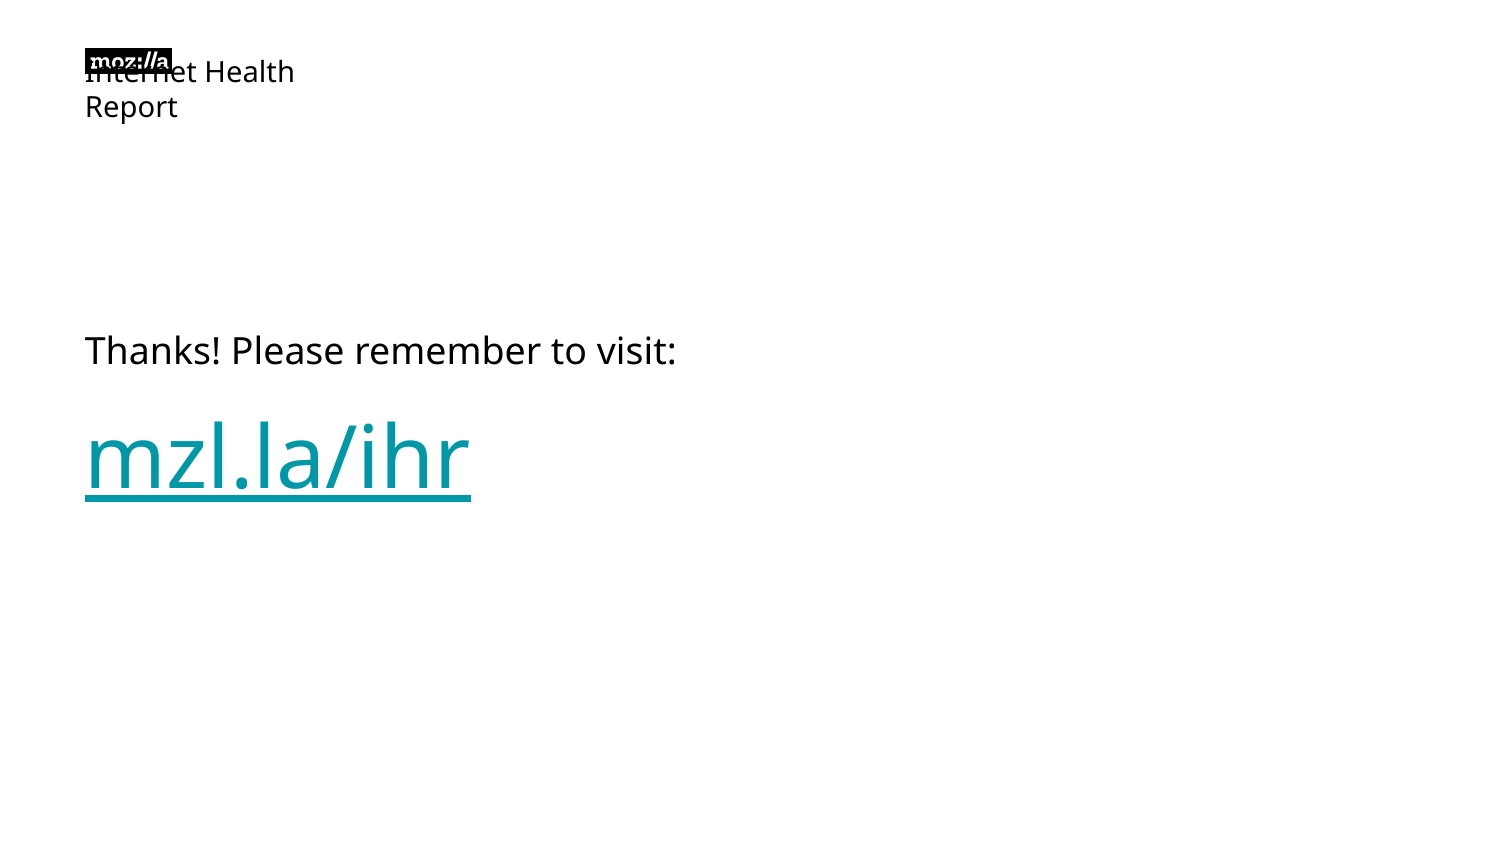

Internet Health Report
Thanks! Please remember to visit:
mzl.la/ihr